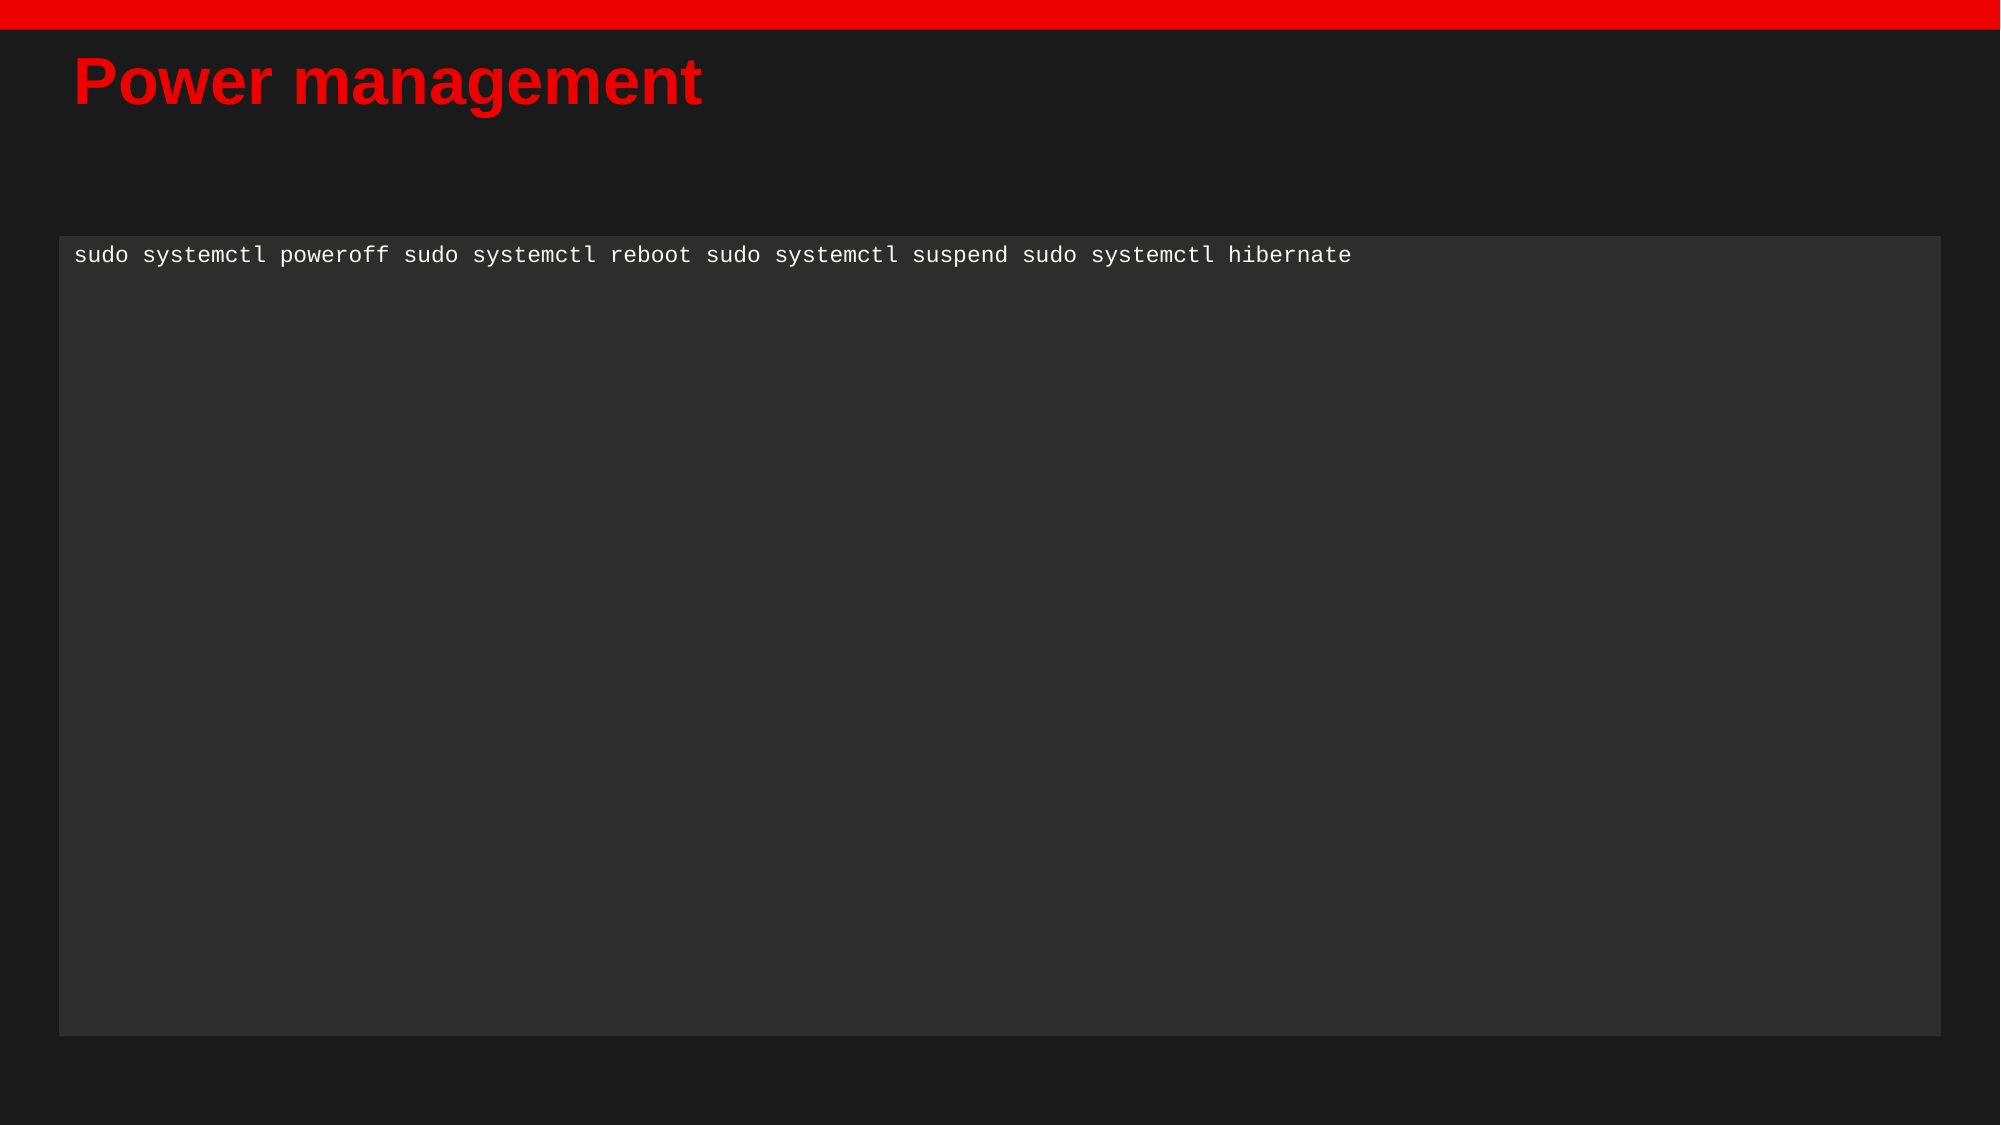

Power management
sudo systemctl poweroff sudo systemctl reboot sudo systemctl suspend sudo systemctl hibernate